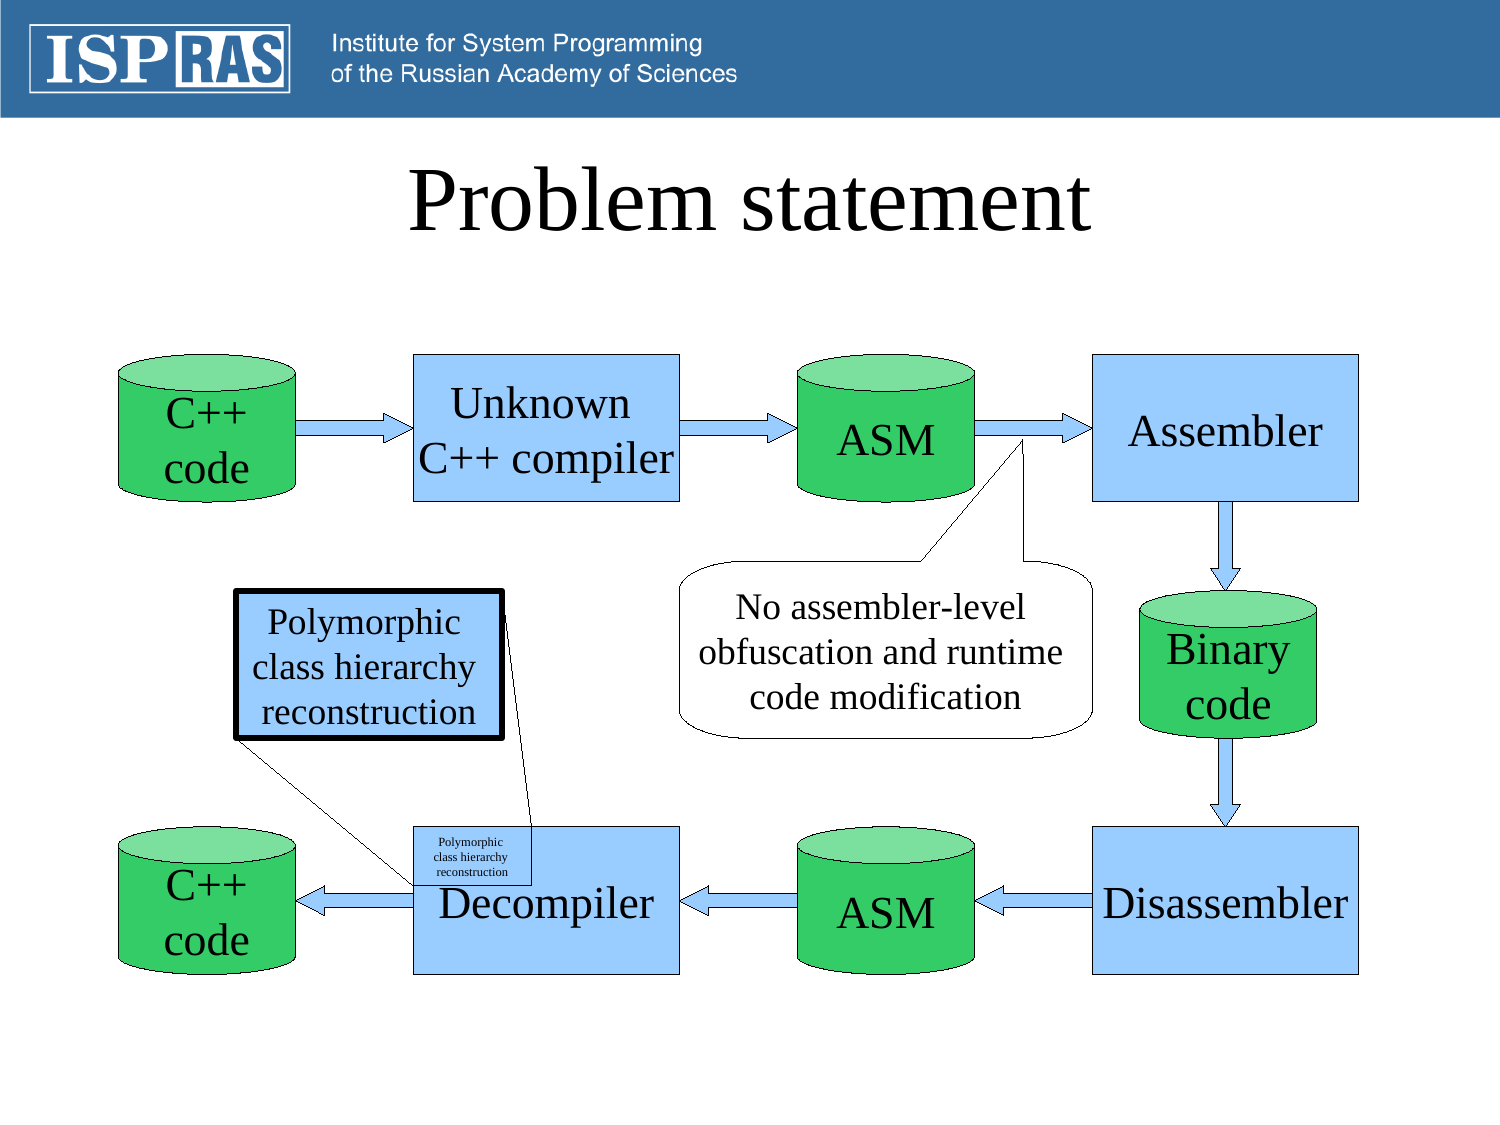

# Problem statement
C++
code
Unknown
C++ compiler
ASM
Assembler
No assembler-level
obfuscation and runtime
code modification
Polymorphic
class hierarchy
reconstruction
Binary
code
C++
code
Decompiler
Polymorphic
class hierarchy
reconstruction
ASM
Disassembler